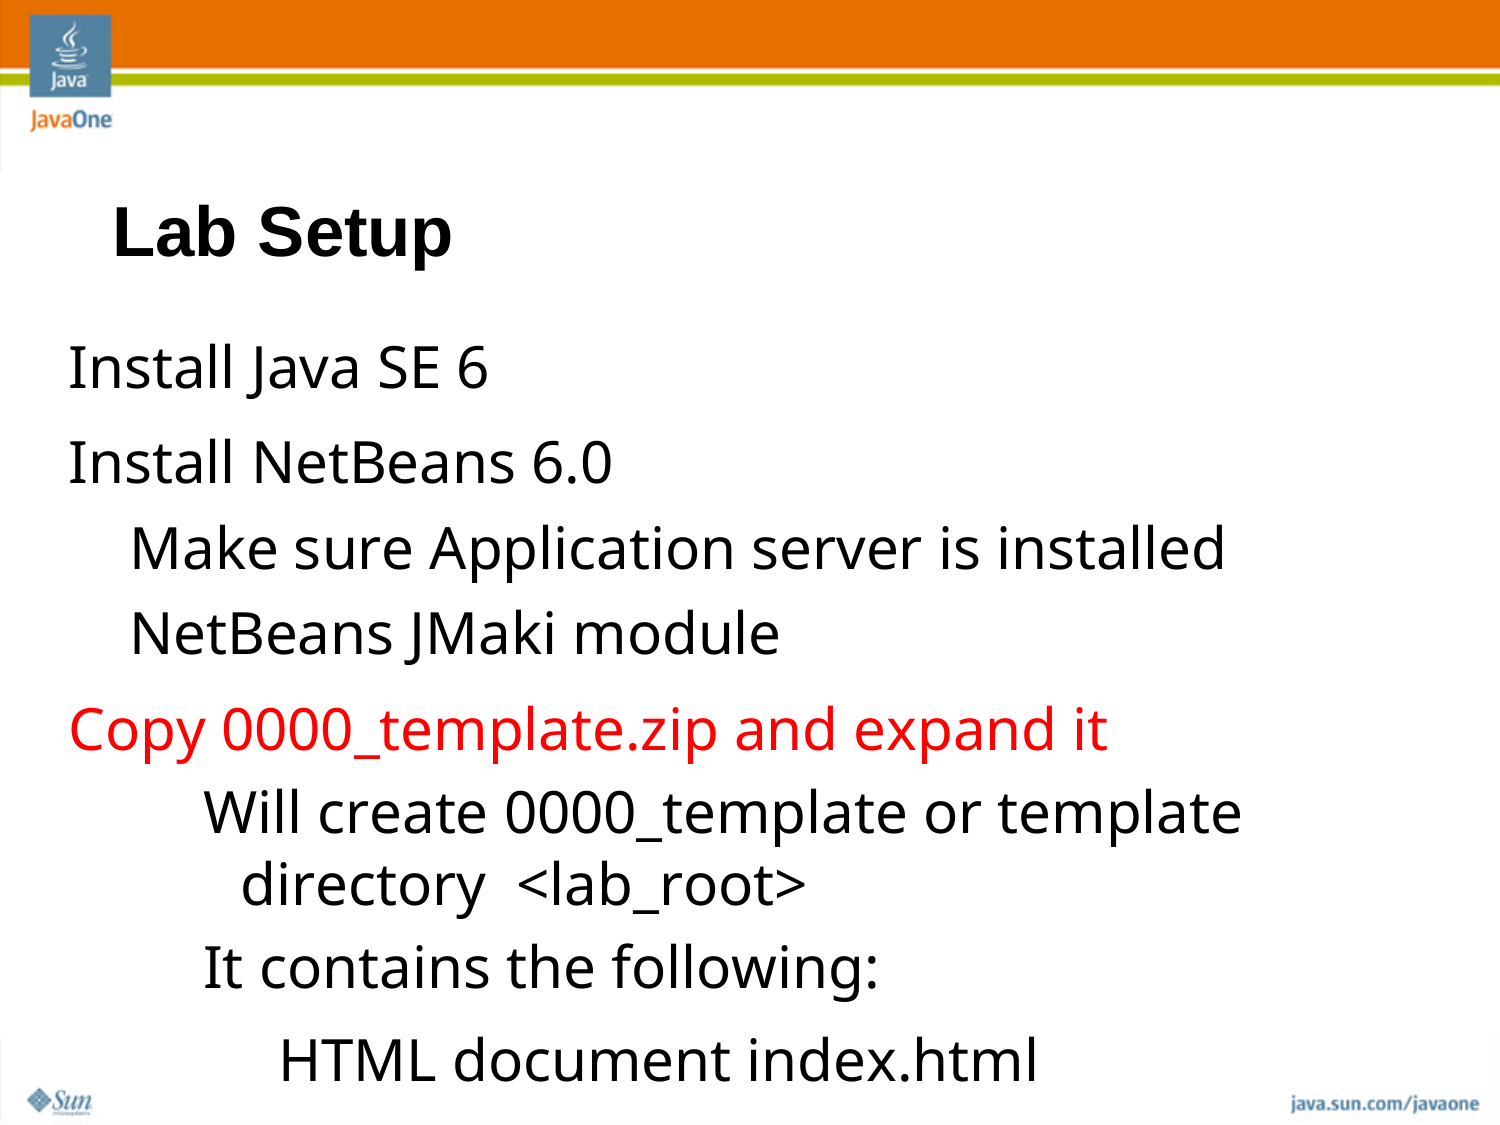

# Lab Setup
 Install Java SE 6
 Install NetBeans 6.0
Make sure Application server is installed
NetBeans JMaki module
 Copy 0000_template.zip and expand it
Will create 0000_template or template directory <lab_root>
It contains the following:
HTML document index.html
exercises directory